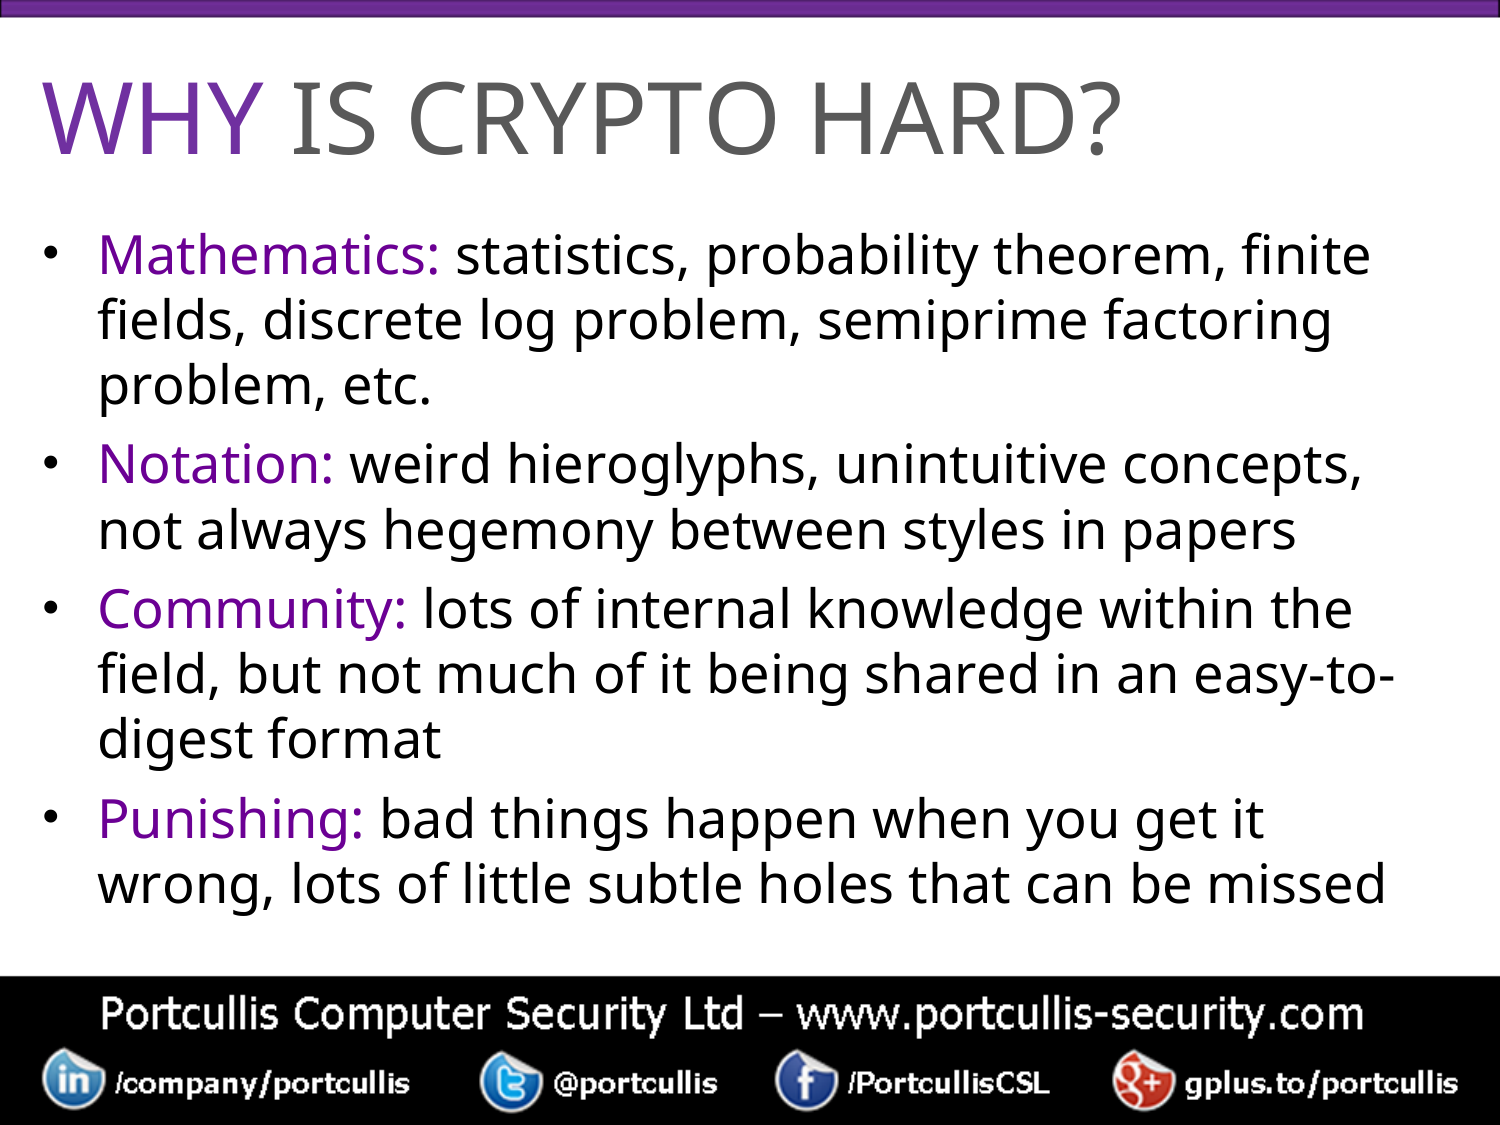

# WHY IS CRYPTO HARD?
Mathematics: statistics, probability theorem, finite fields, discrete log problem, semiprime factoring problem, etc.
Notation: weird hieroglyphs, unintuitive concepts, not always hegemony between styles in papers
Community: lots of internal knowledge within the field, but not much of it being shared in an easy-to-digest format
Punishing: bad things happen when you get it wrong, lots of little subtle holes that can be missed